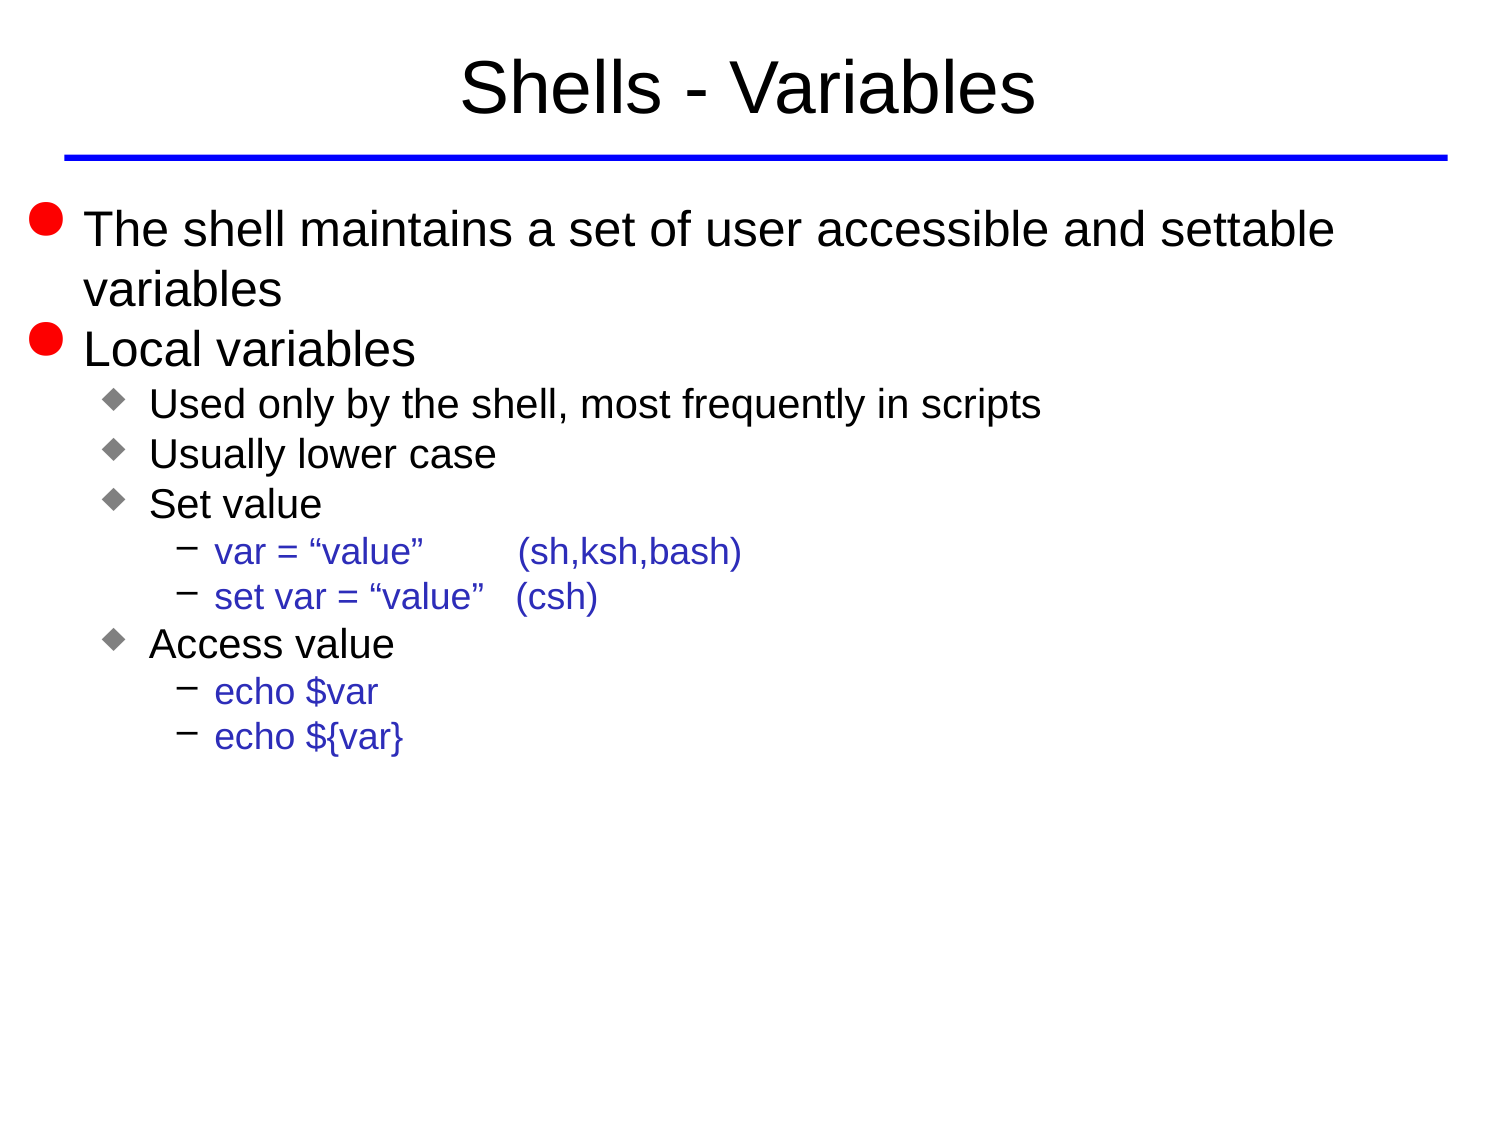

# Shells - Variables
The shell maintains a set of user accessible and settable variables
Local variables
Used only by the shell, most frequently in scripts
Usually lower case
Set value
var = “value” (sh,ksh,bash)
set var = “value” (csh)
Access value
echo $var
echo ${var}